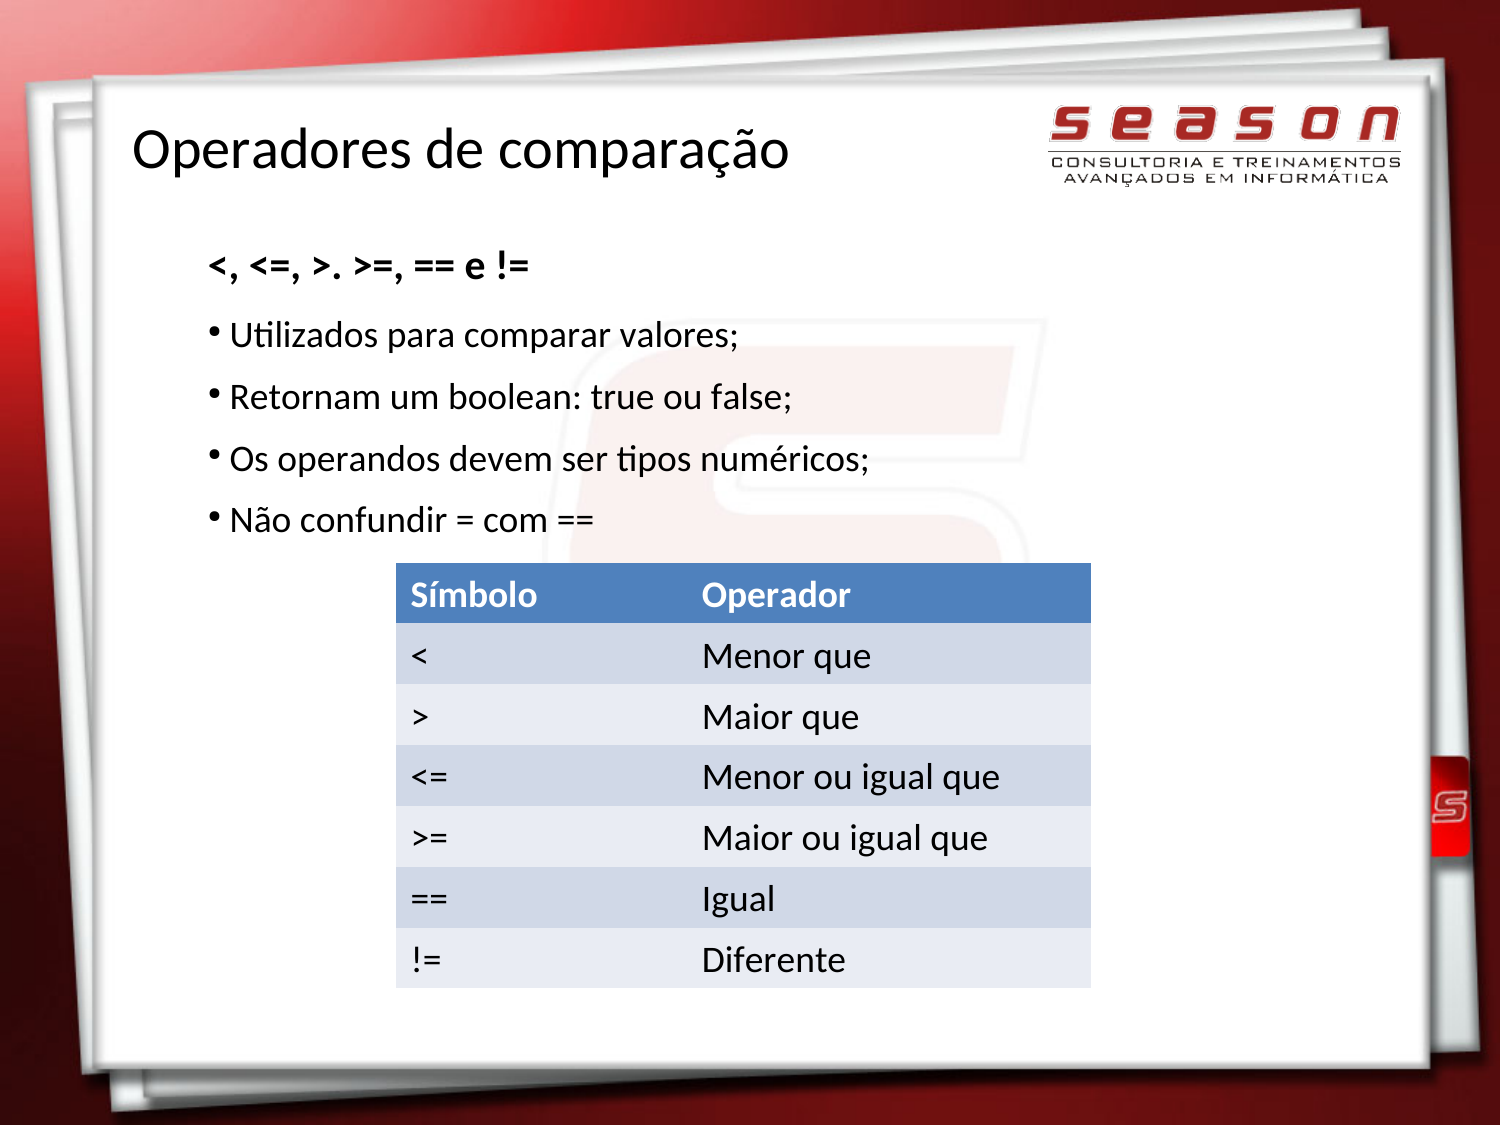

# Operadores de comparação
<, <=, >. >=, == e !=
 Utilizados para comparar valores;
 Retornam um boolean: true ou false;
 Os operandos devem ser tipos numéricos;
 Não confundir = com ==
| Símbolo | Operador |
| --- | --- |
| < | Menor que |
| > | Maior que |
| <= | Menor ou igual que |
| >= | Maior ou igual que |
| == | Igual |
| != | Diferente |